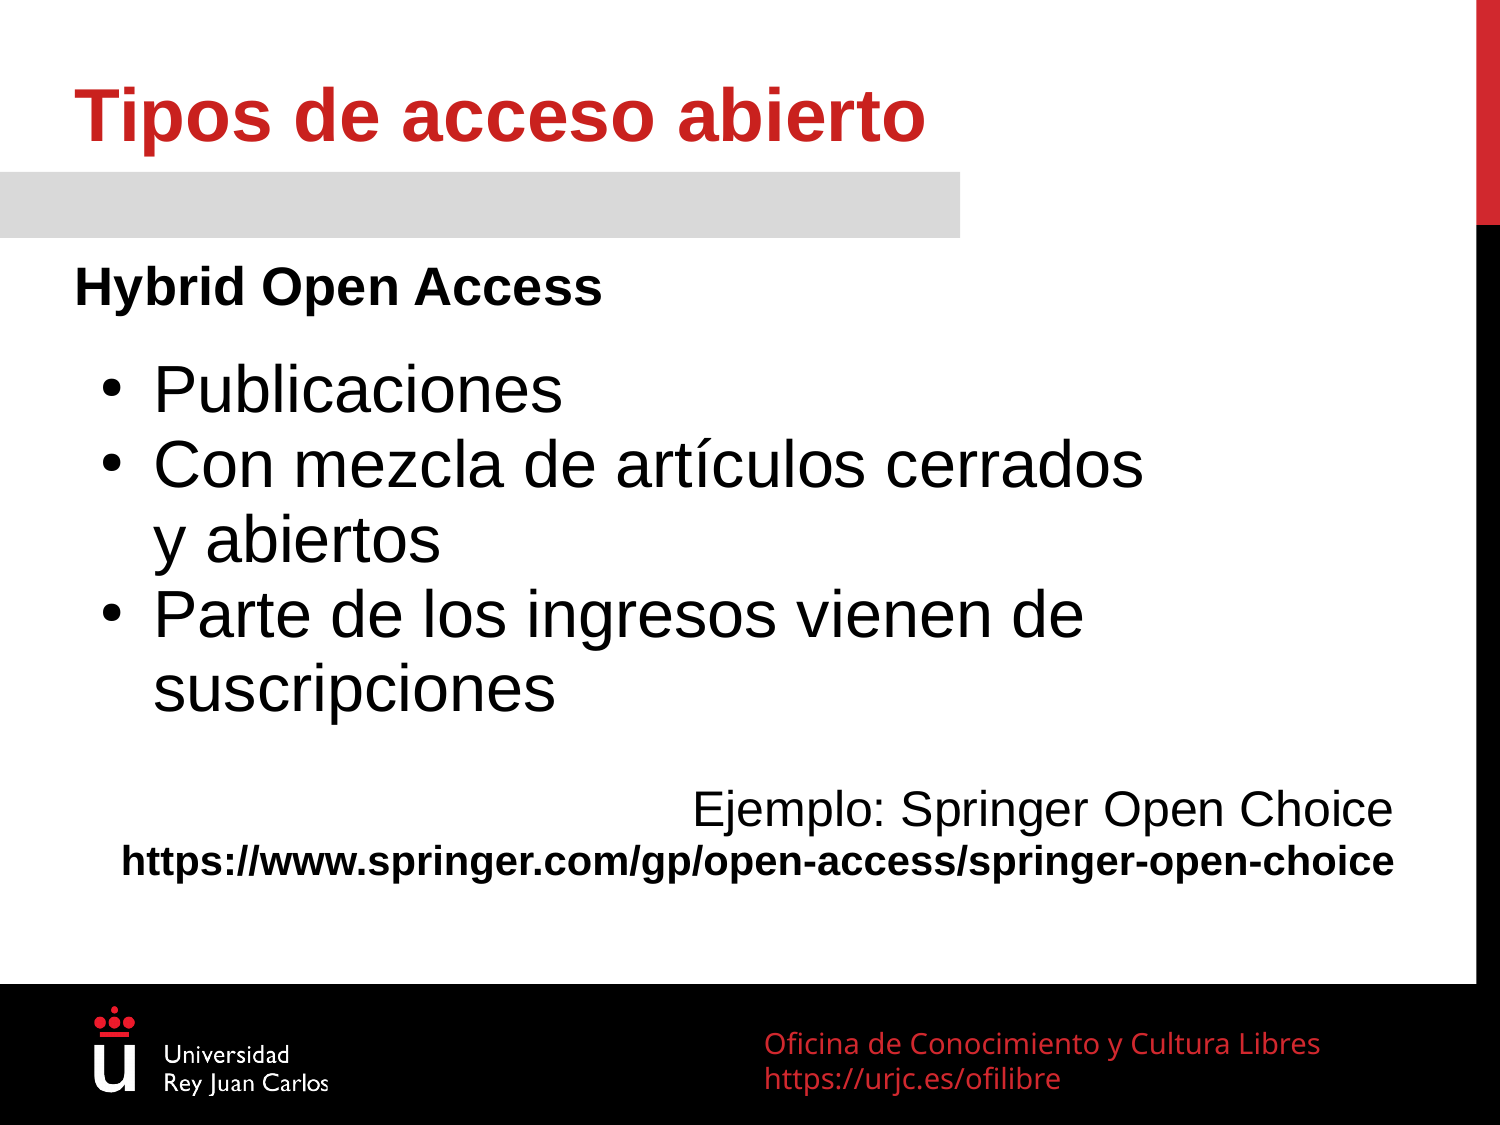

#
Tipos de acceso abierto
Hybrid Open Access
Publicaciones
Con mezcla de artículos cerrados y abiertos
Parte de los ingresos vienen de suscripciones
Ejemplo: Springer Open Choice
https://www.springer.com/gp/open-access/springer-open-choice
Oficina de Conocimiento y Cultura Libres
https://urjc.es/ofilibre